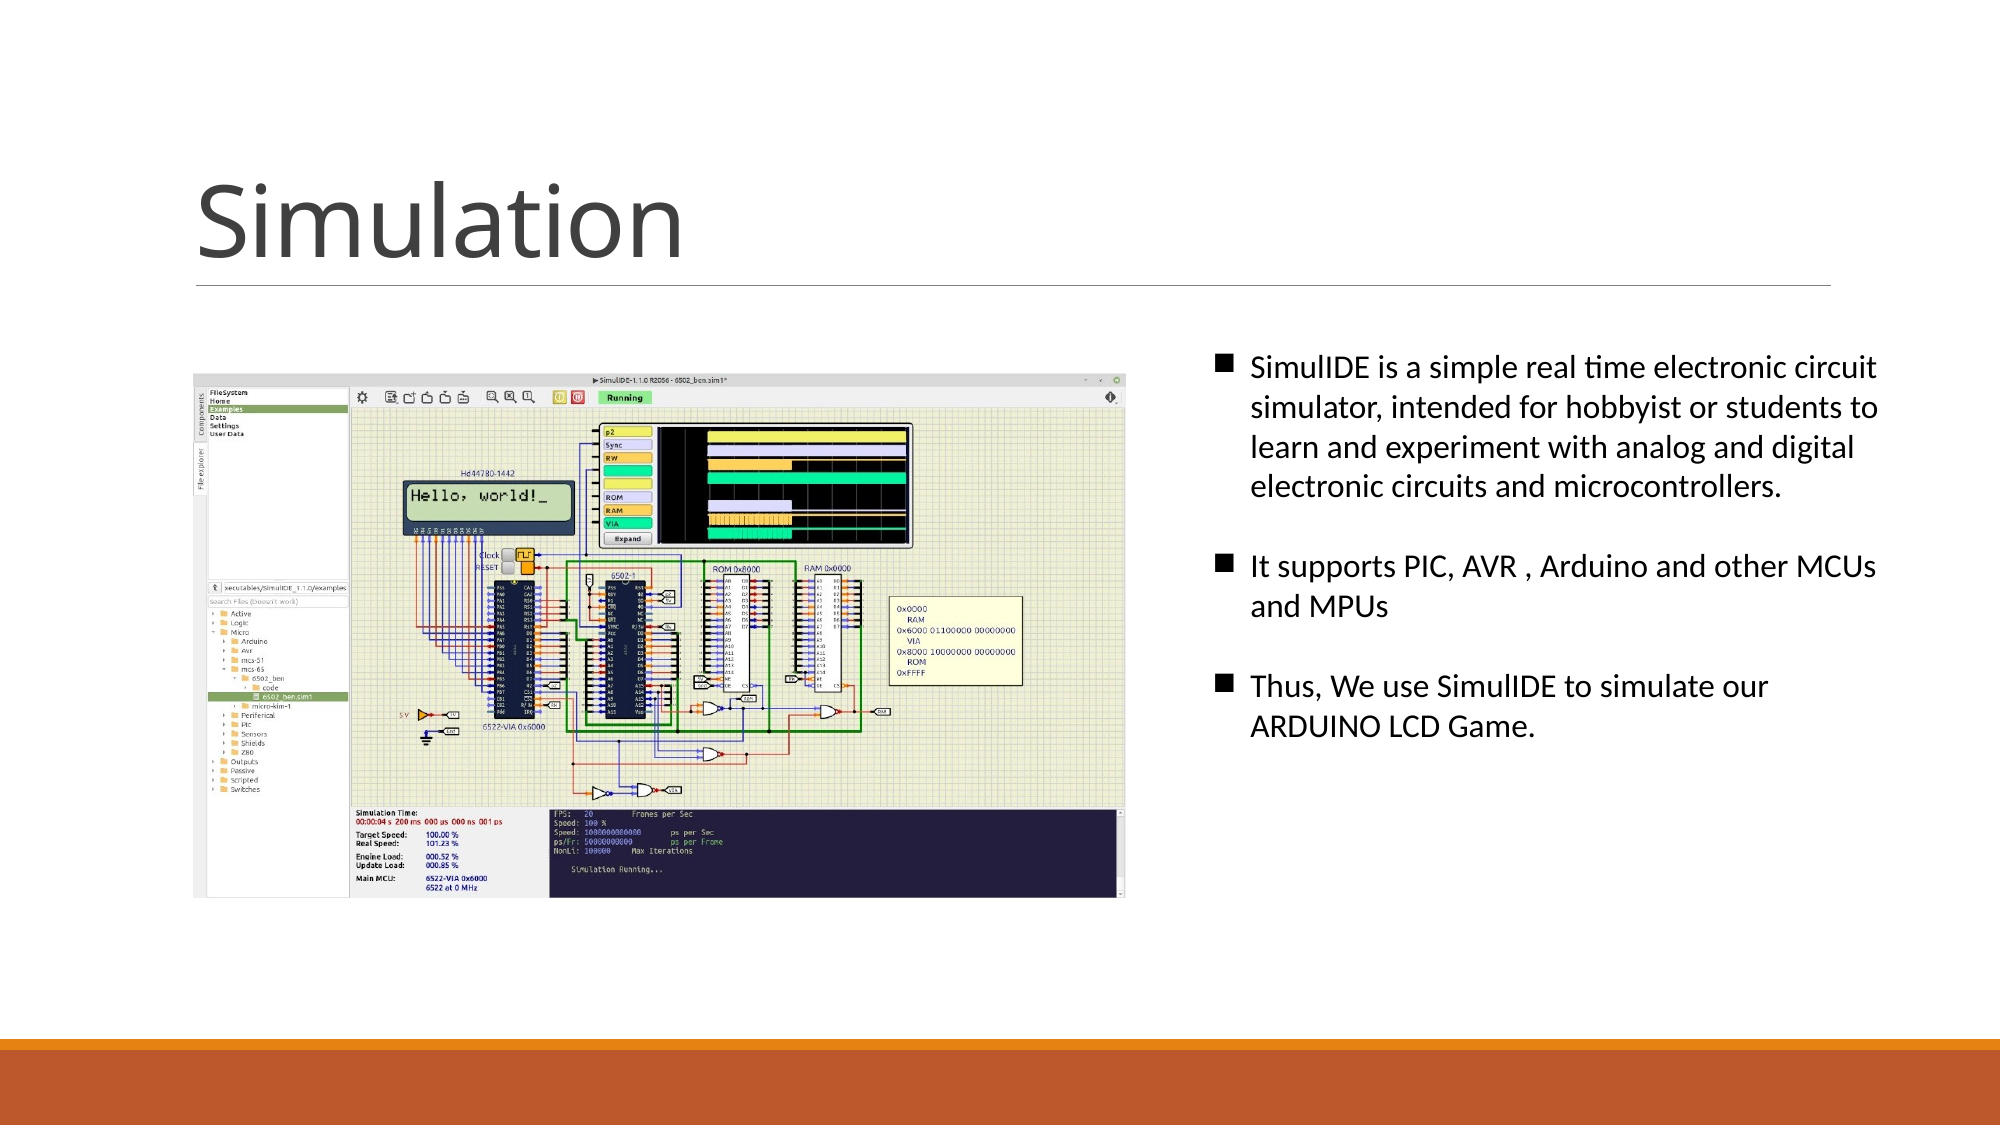

# Simulation
SimulIDE is a simple real time electronic circuit simulator, intended for hobbyist or students to learn and experiment with analog and digital electronic circuits and microcontrollers.
It supports PIC, AVR , Arduino and other MCUs and MPUs
Thus, We use SimulIDE to simulate our ARDUINO LCD Game.